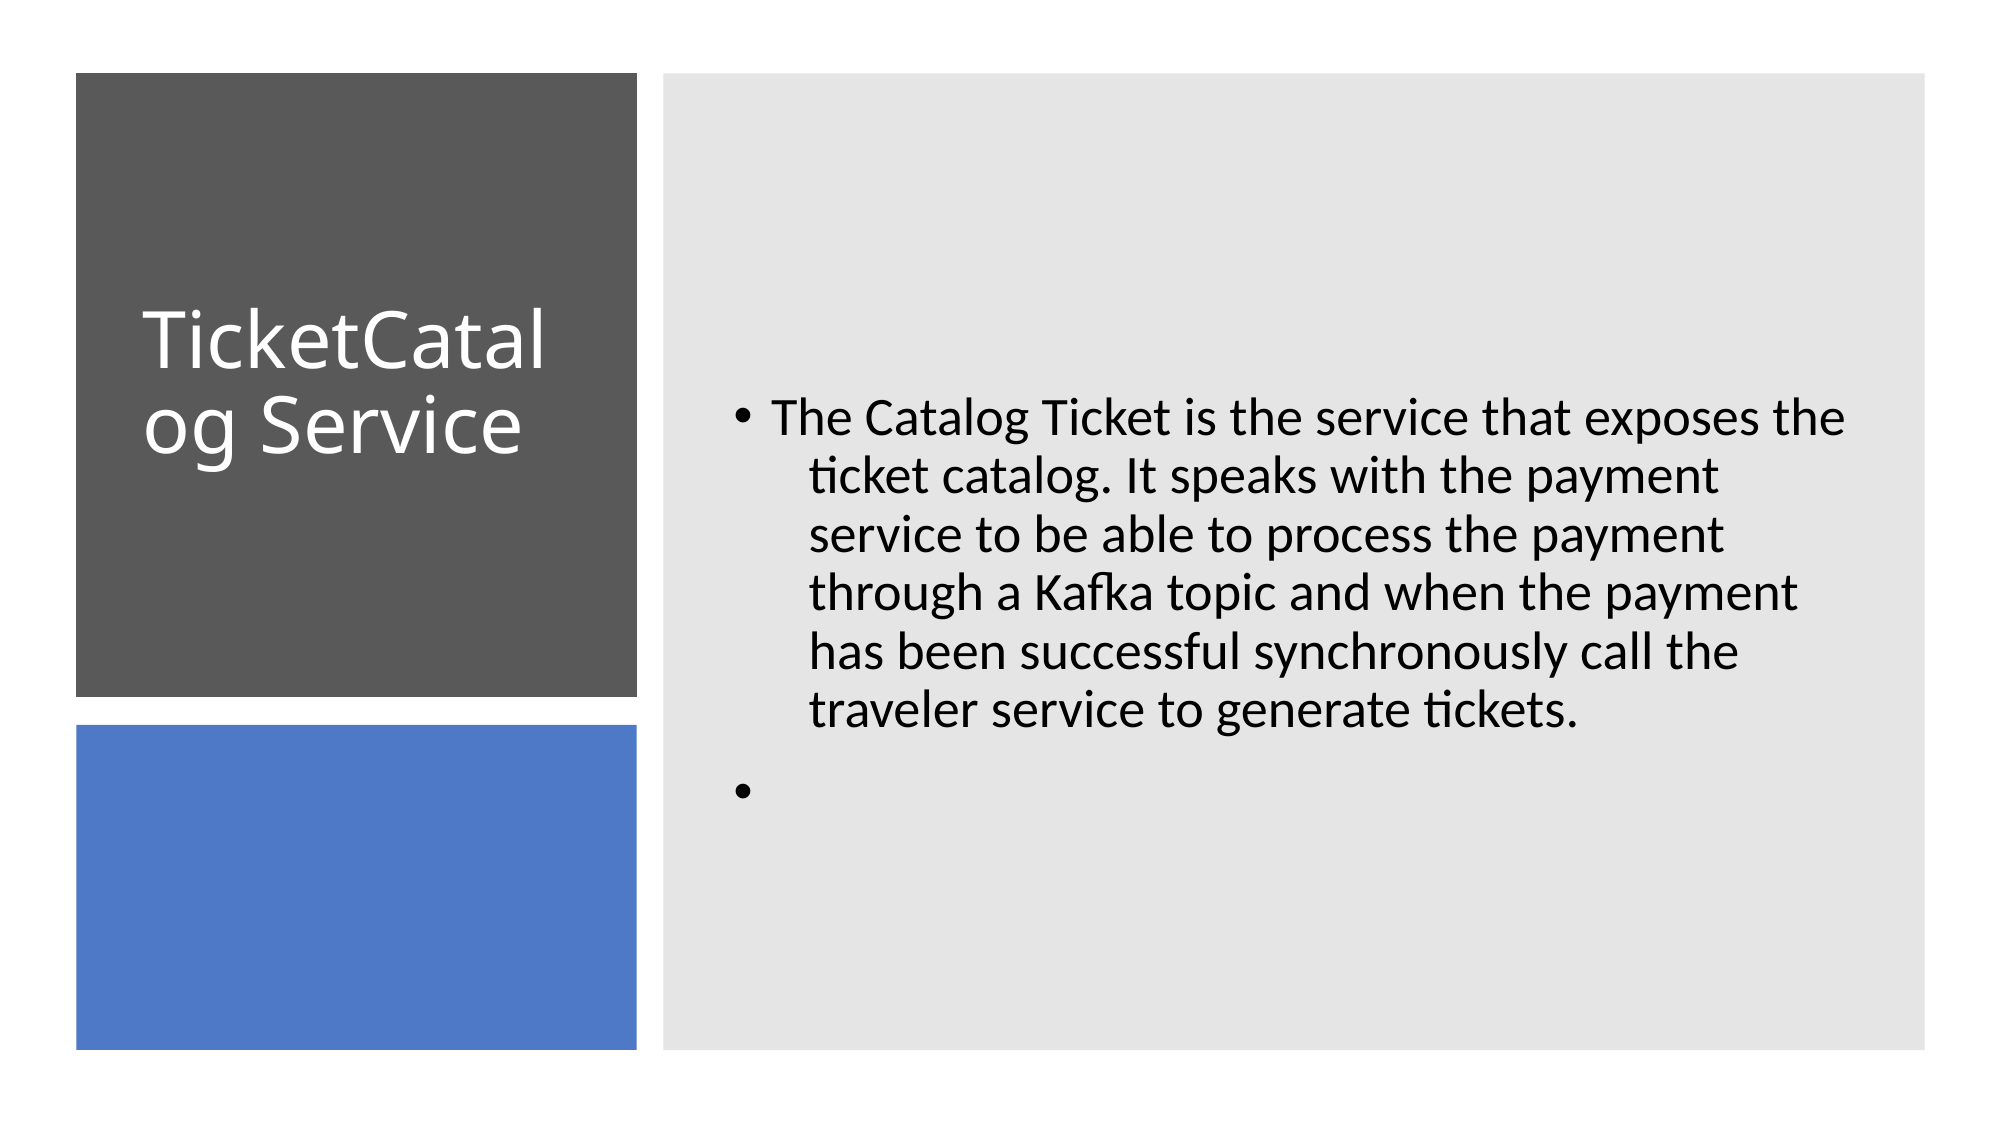

The Catalog Ticket is the service that exposes the ticket catalog. It speaks with the payment service to be able to process the payment through a Kafka topic and when the payment has been successful synchronously call the traveler service to generate tickets.
# TicketCatalog Service